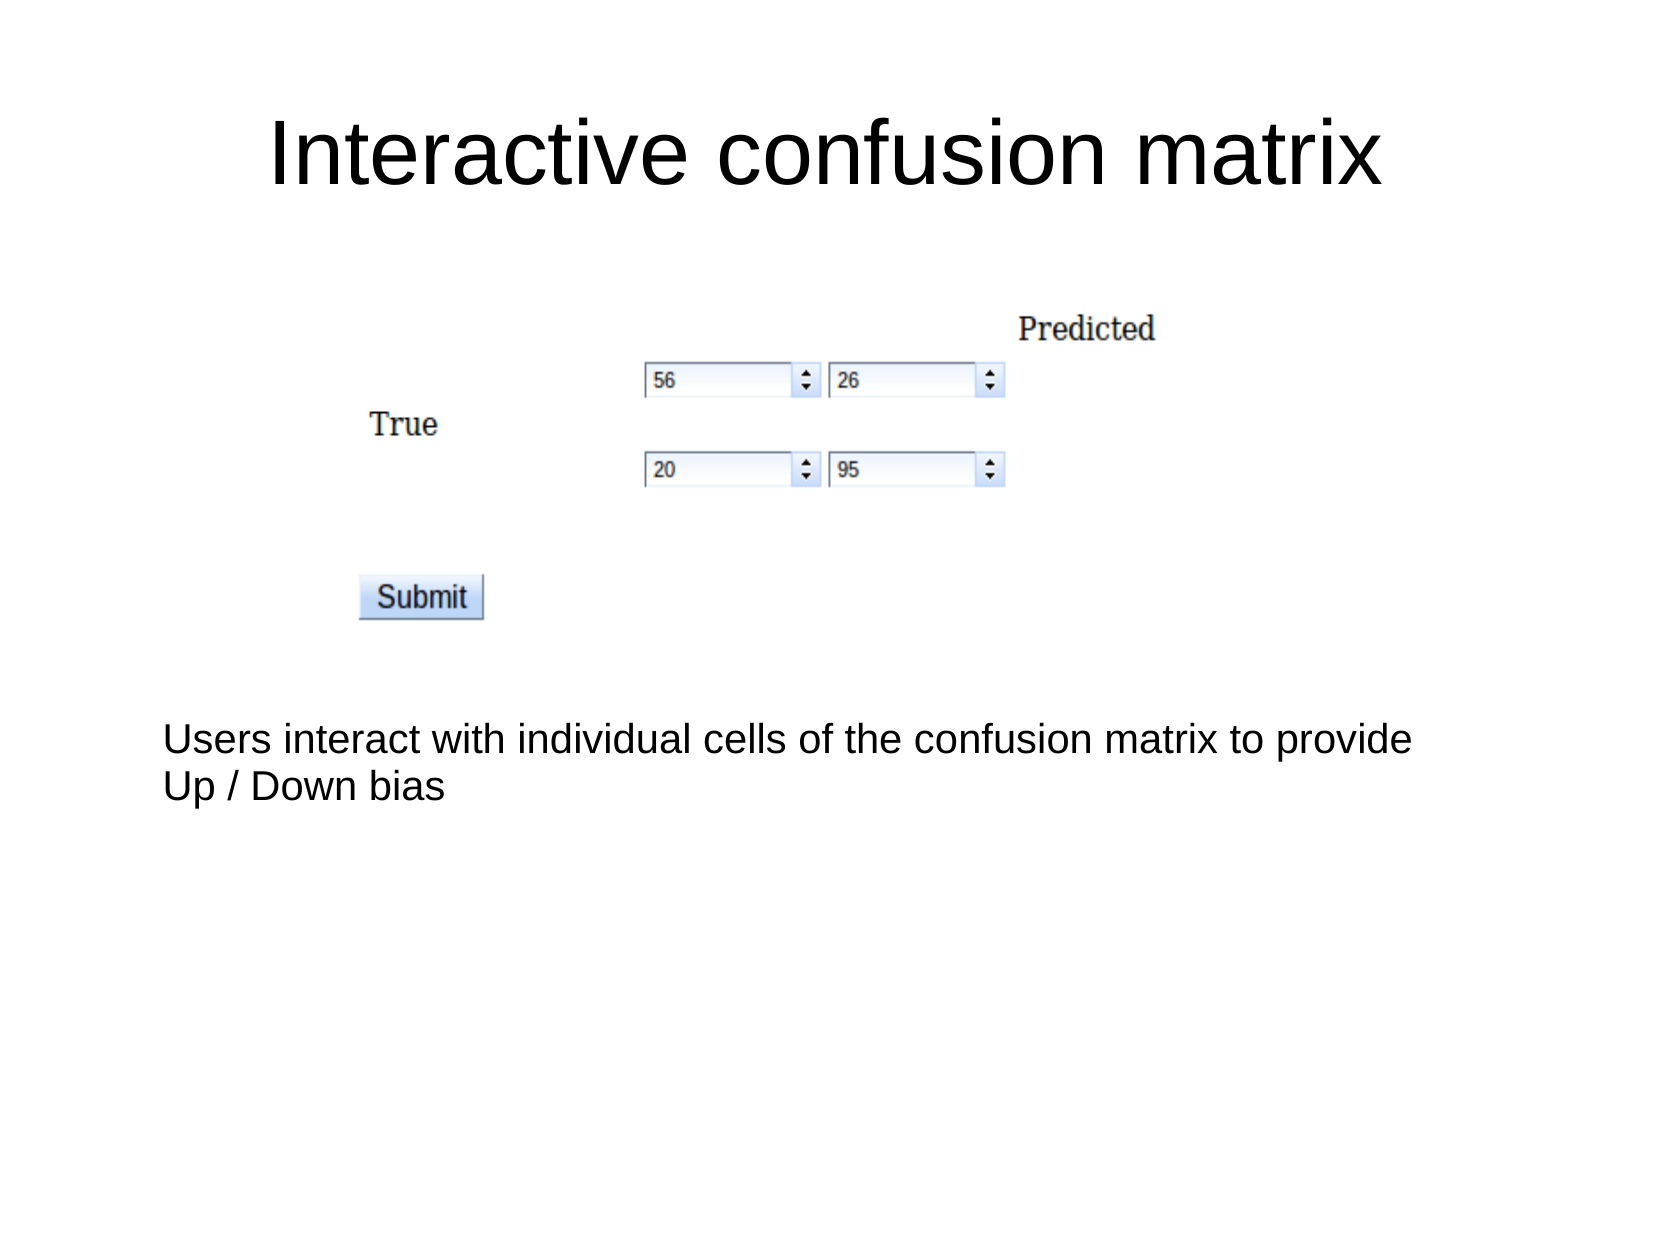

# Interactive confusion matrix
Users interact with individual cells of the confusion matrix to provide Up / Down bias